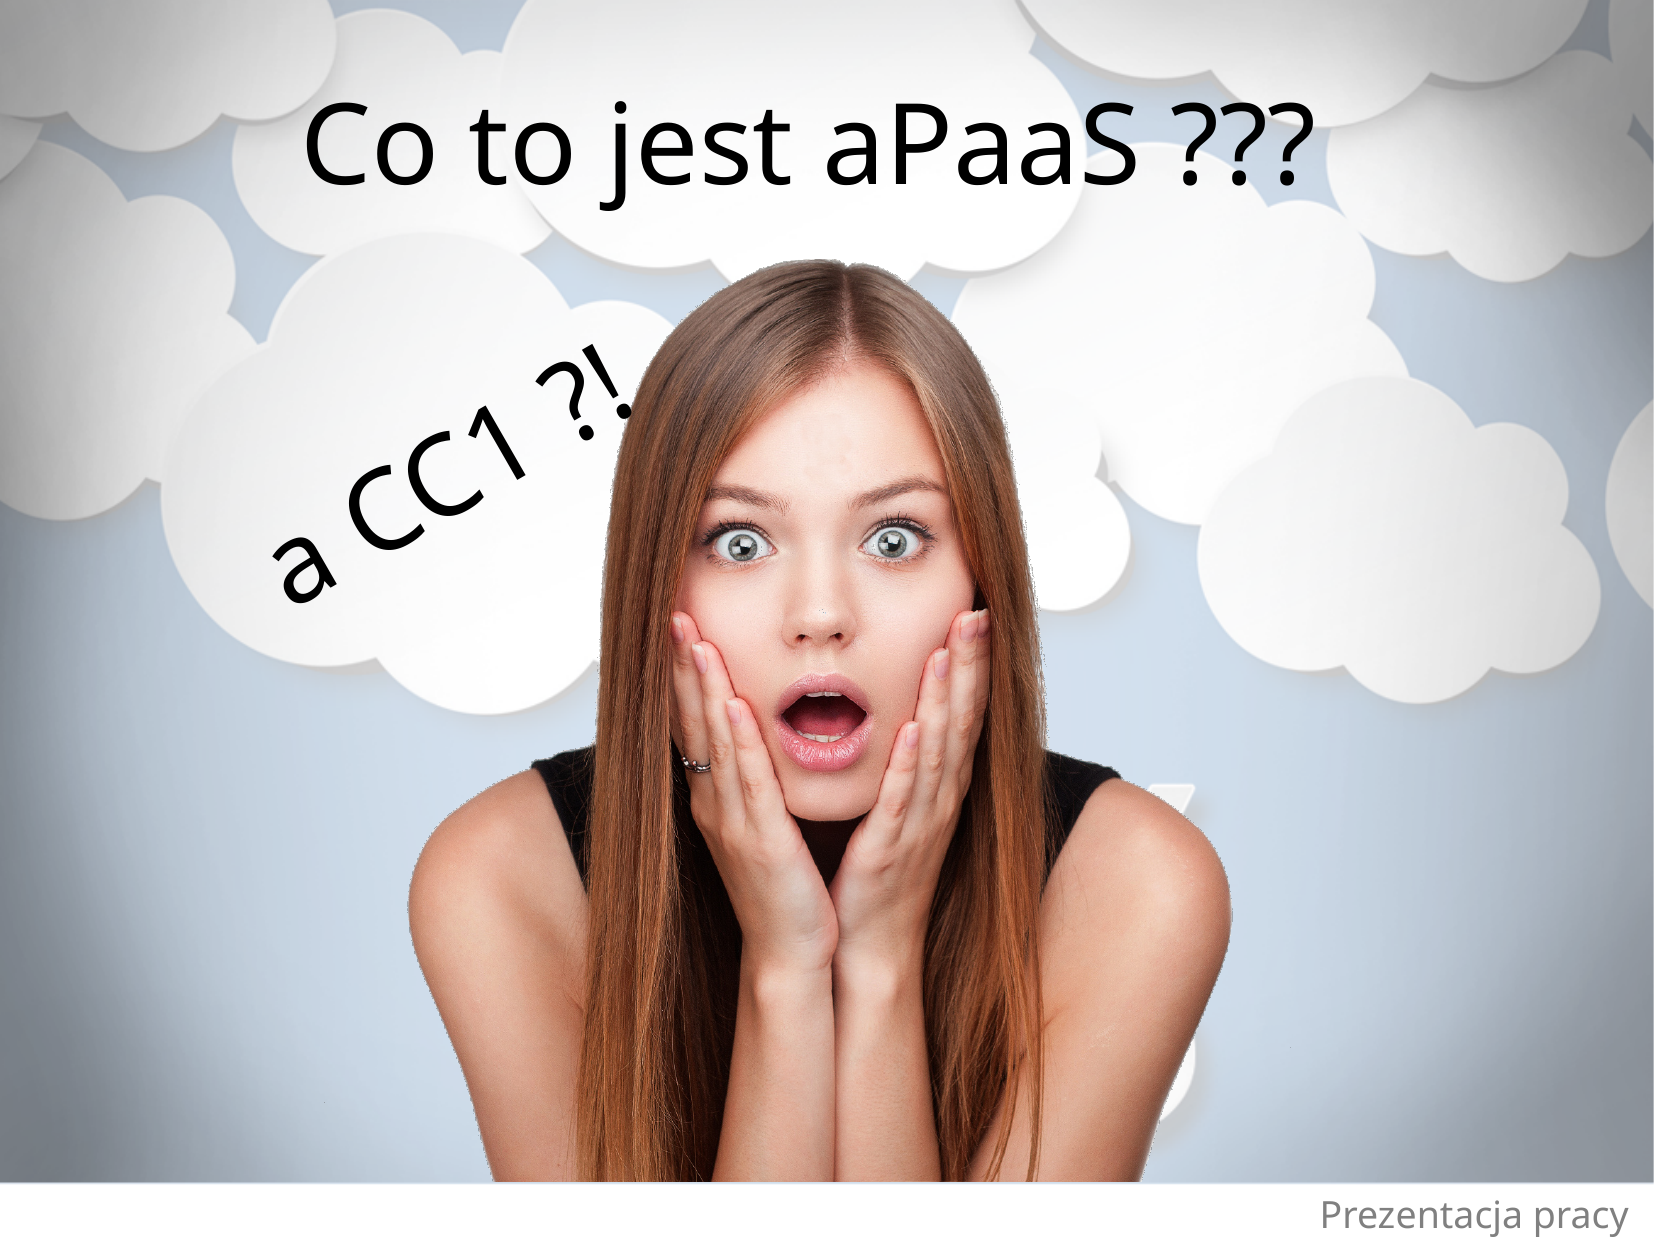

# Co to jest aPaaS ???
a CC1 ?!
Prezentacja pracy dyplomowej